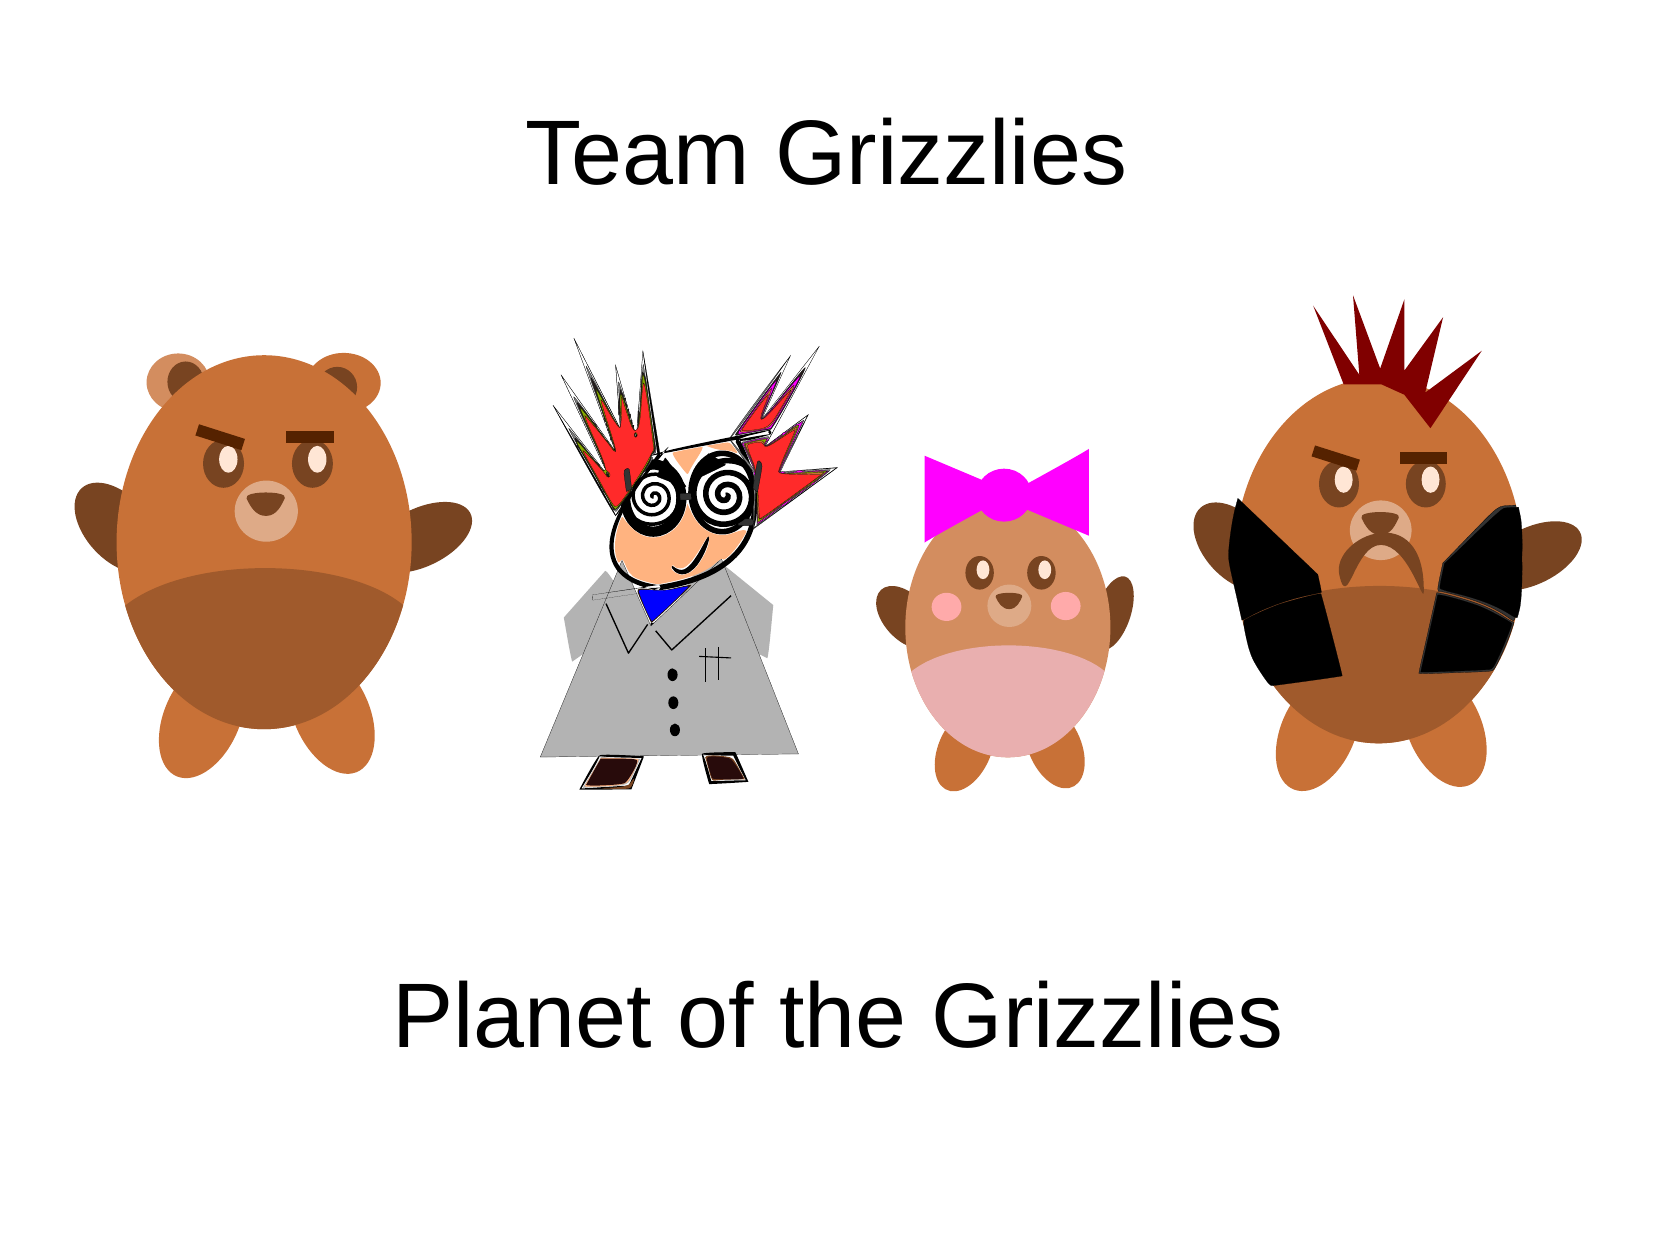

# Team Grizzlies
Planet of the Grizzlies